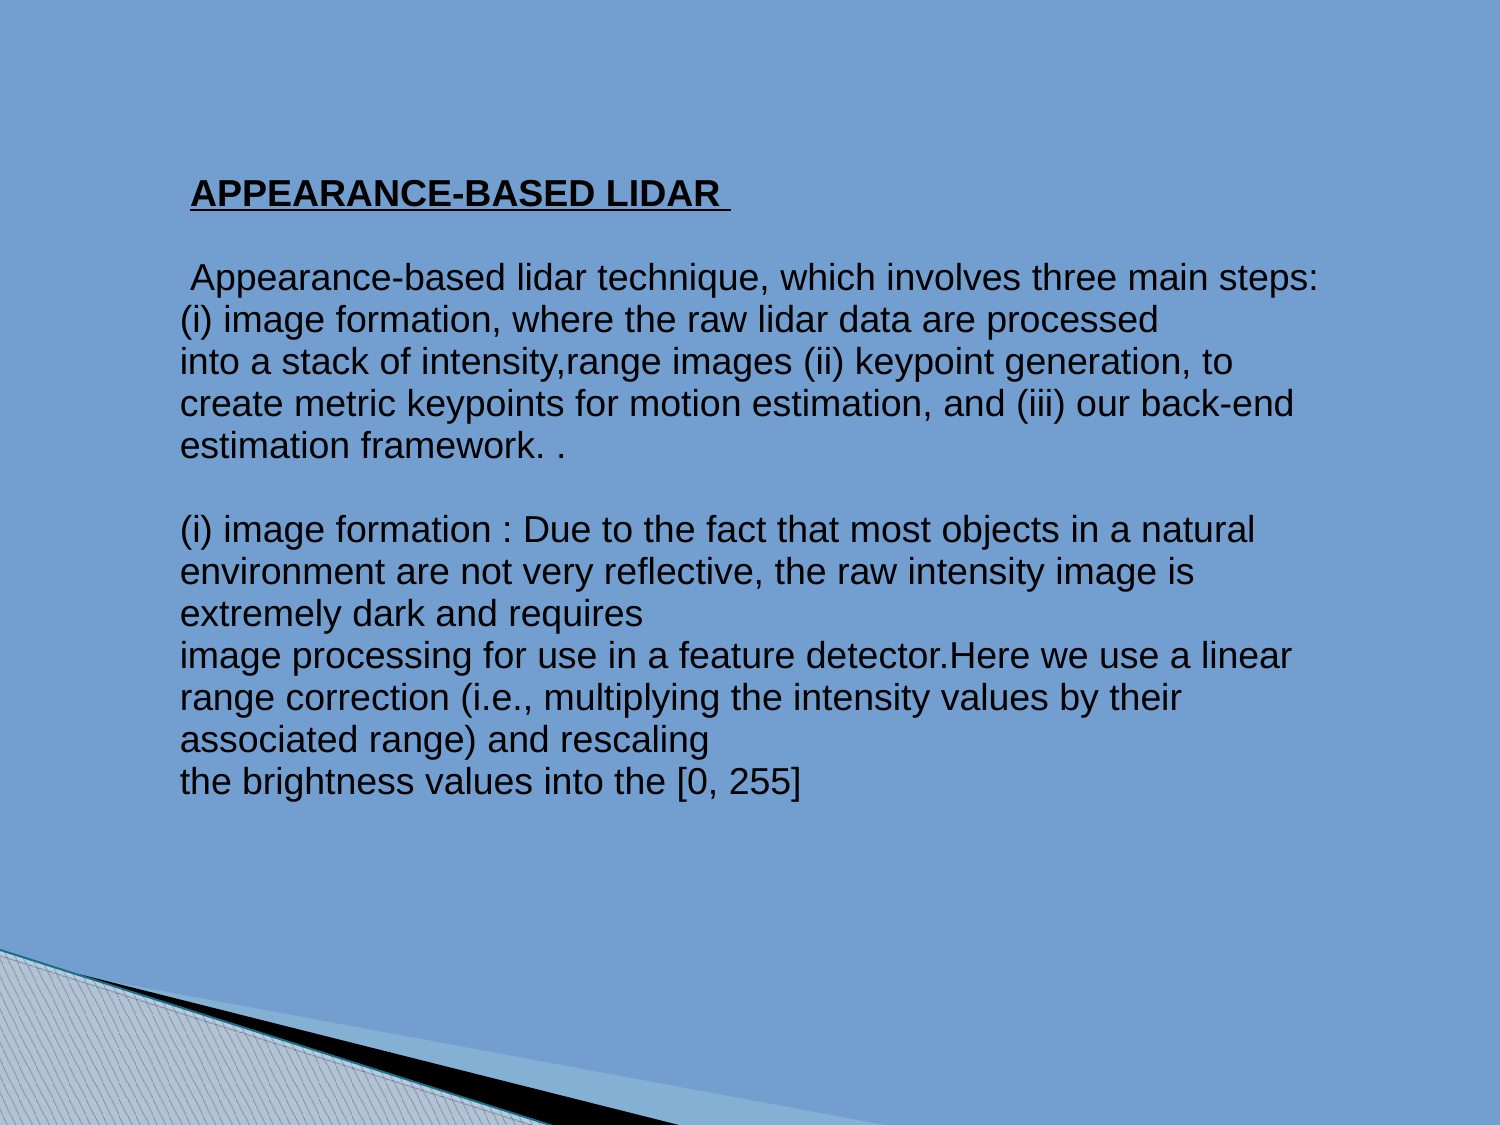

APPEARANCE-BASED LIDAR
 Appearance-based lidar technique, which involves three main steps: (i) image formation, where the raw lidar data are processed
into a stack of intensity,range images (ii) keypoint generation, to create metric keypoints for motion estimation, and (iii) our back-end
estimation framework. .
(i) image formation : Due to the fact that most objects in a natural environment are not very reflective, the raw intensity image is extremely dark and requires
image processing for use in a feature detector.Here we use a linear range correction (i.e., multiplying the intensity values by their associated range) and rescaling
the brightness values into the [0, 255]